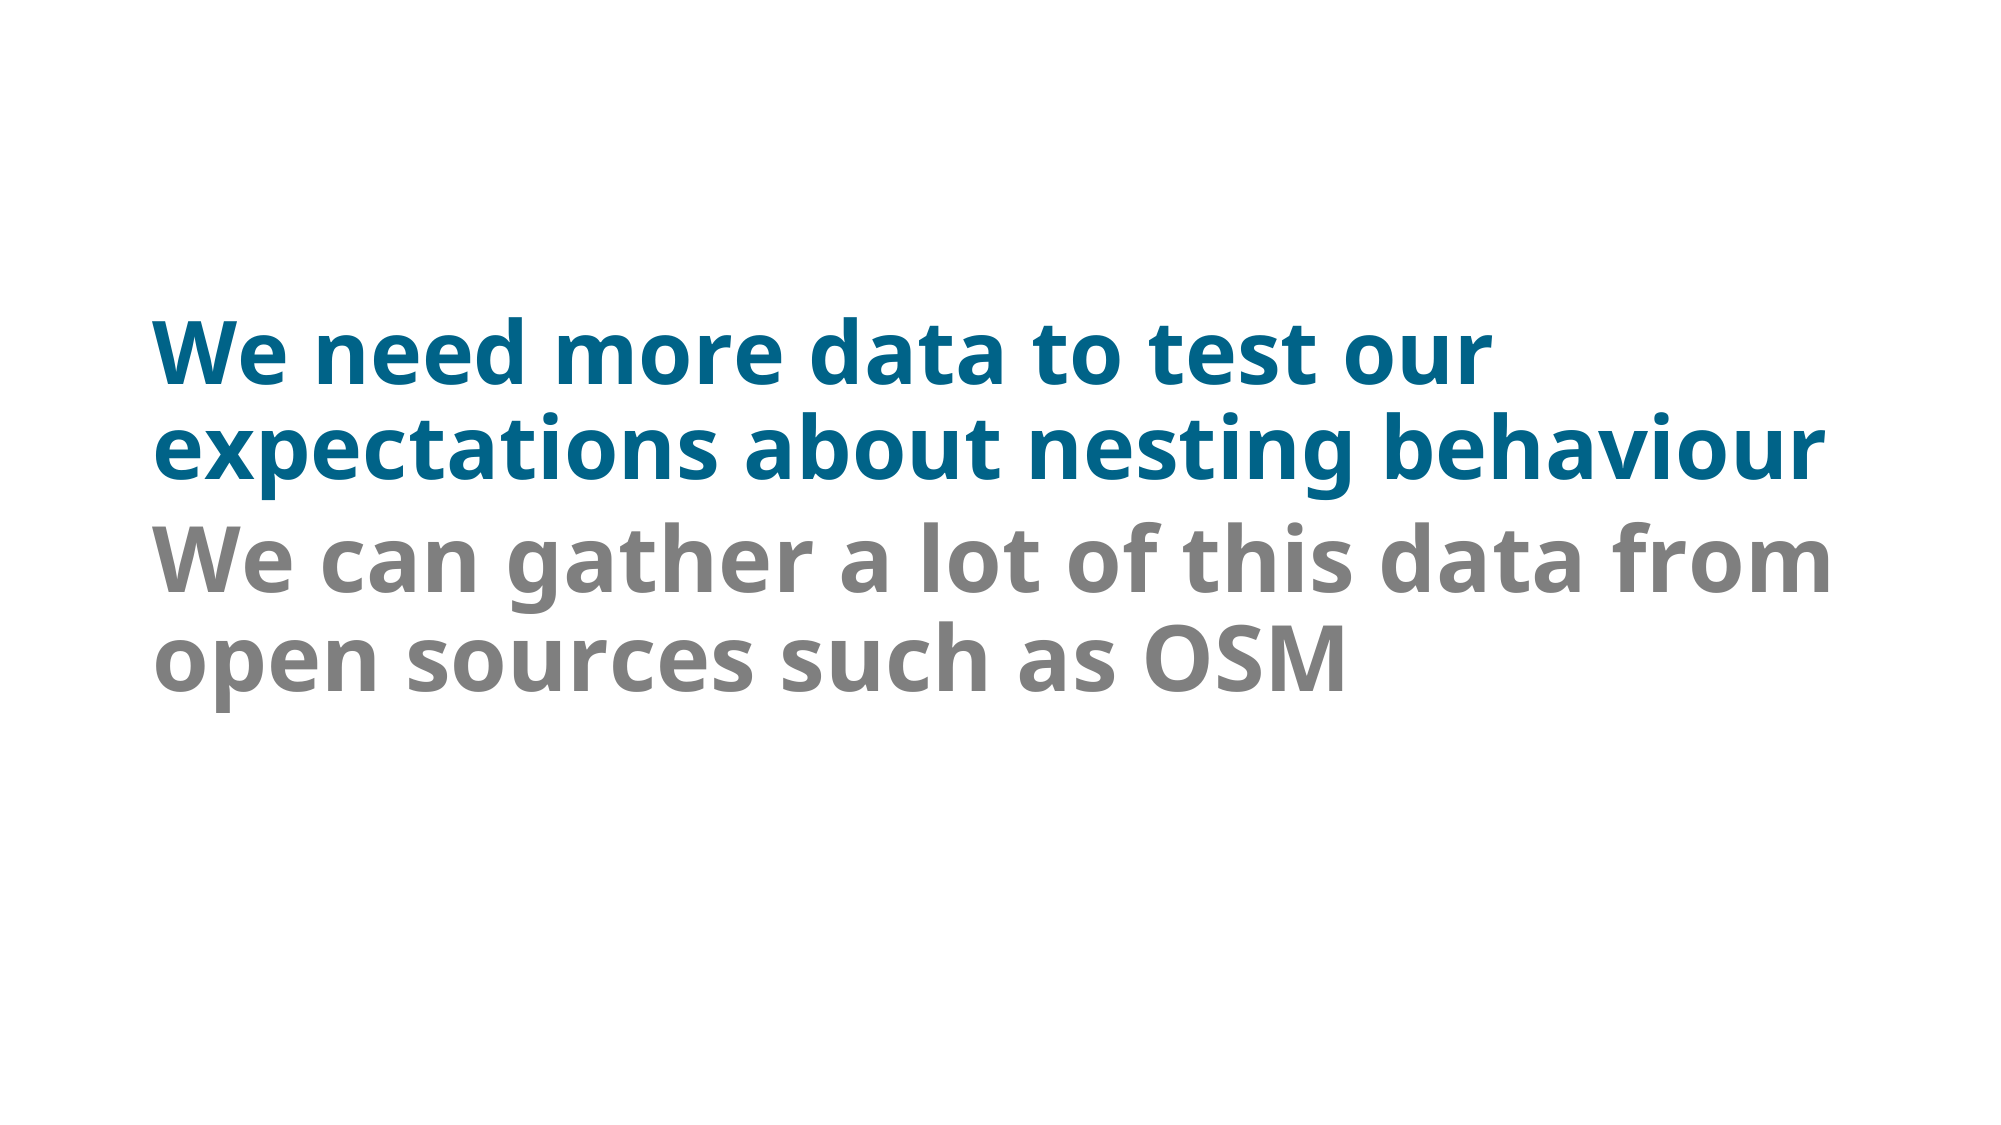

# We need more data to test our expectations about nesting behaviour
We can gather a lot of this data from open sources such as OSM